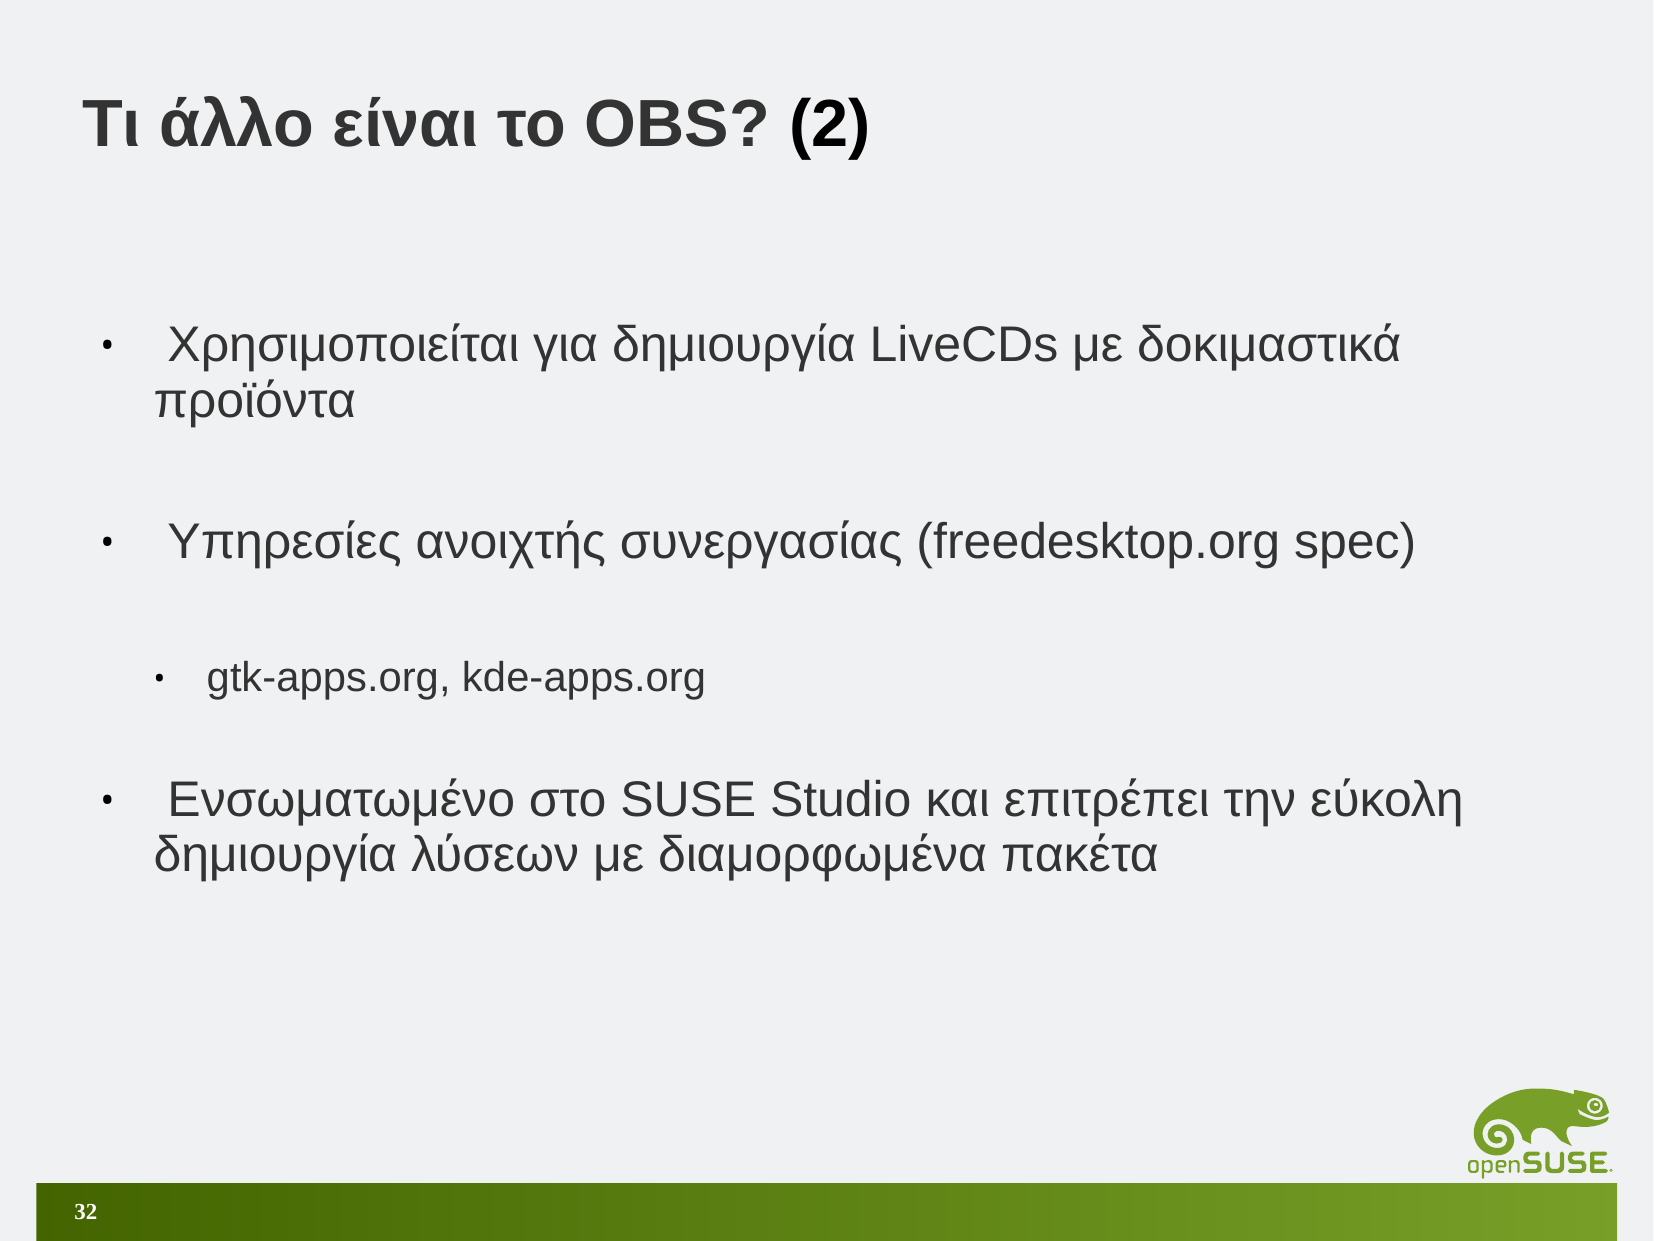

# Τι άλλο είναι το OBS? (2)
 Χρησιμοποιείται για δημιουργία LiveCDs με δοκιμαστικά προϊόντα
 Υπηρεσίες ανοιχτής συνεργασίας (freedesktop.org spec)
gtk-apps.org, kde-apps.org
 Ενσωματωμένο στο SUSE Studio και επιτρέπει την εύκολη δημιουργία λύσεων με διαμορφωμένα πακέτα
32